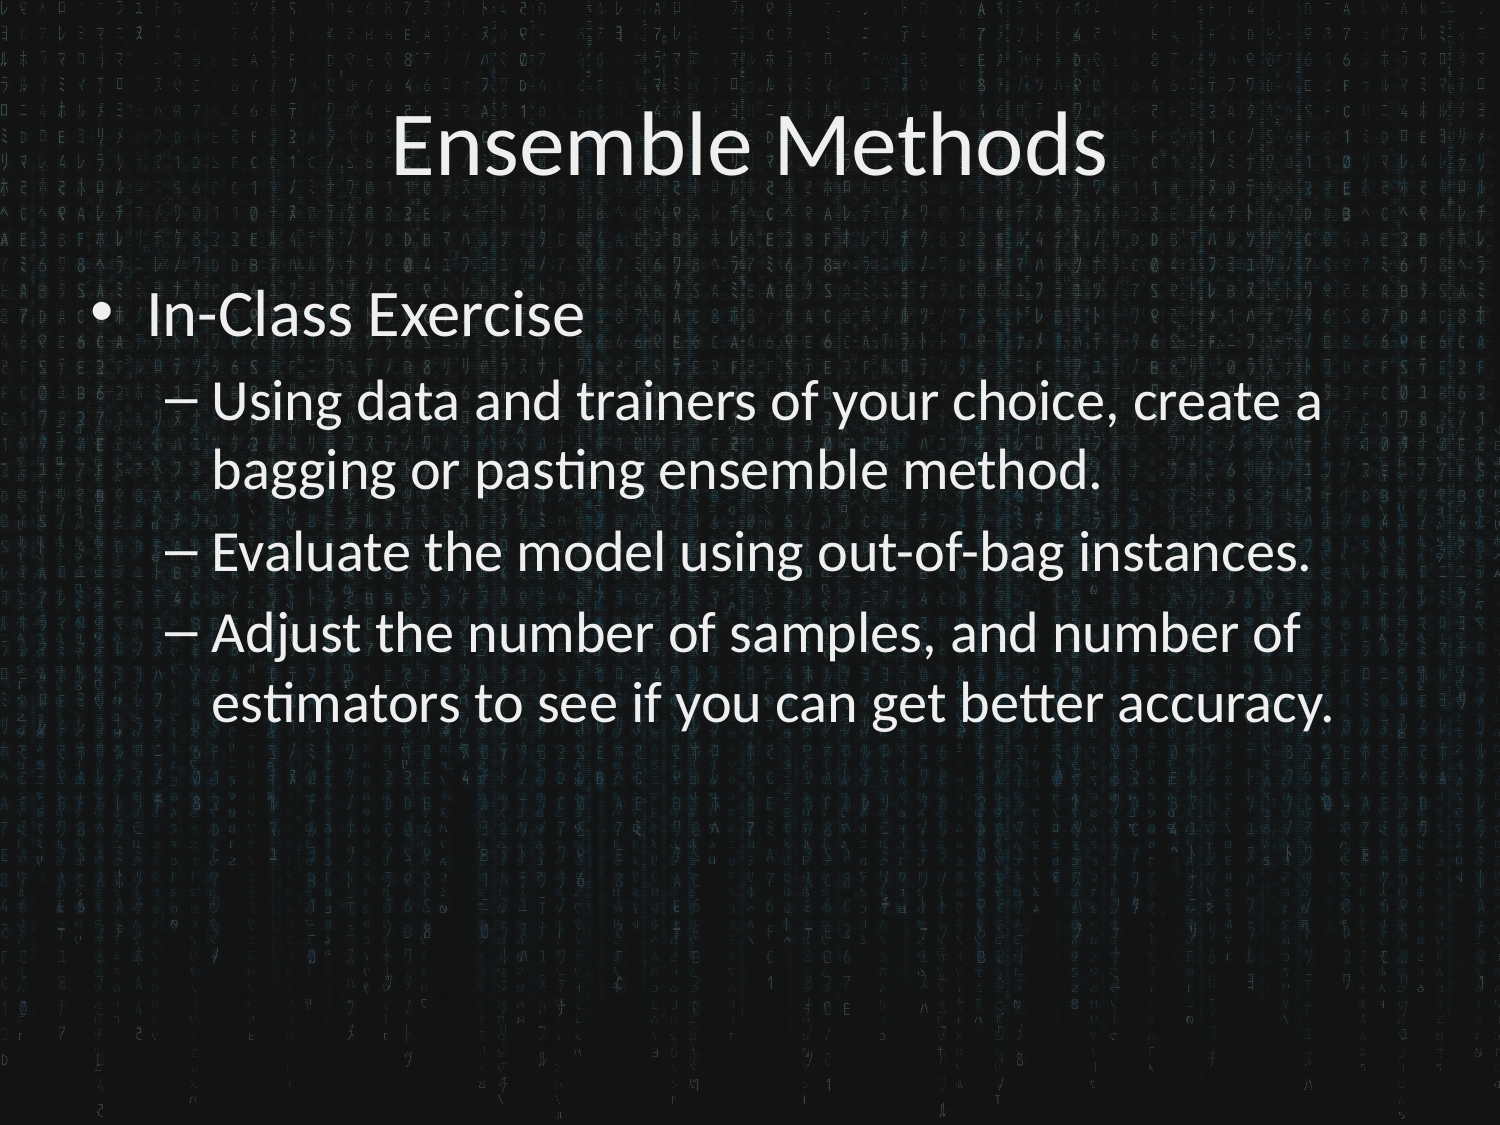

# Ensemble Methods
In-Class Exercise
Using data and trainers of your choice, create a bagging or pasting ensemble method.
Evaluate the model using out-of-bag instances.
Adjust the number of samples, and number of estimators to see if you can get better accuracy.